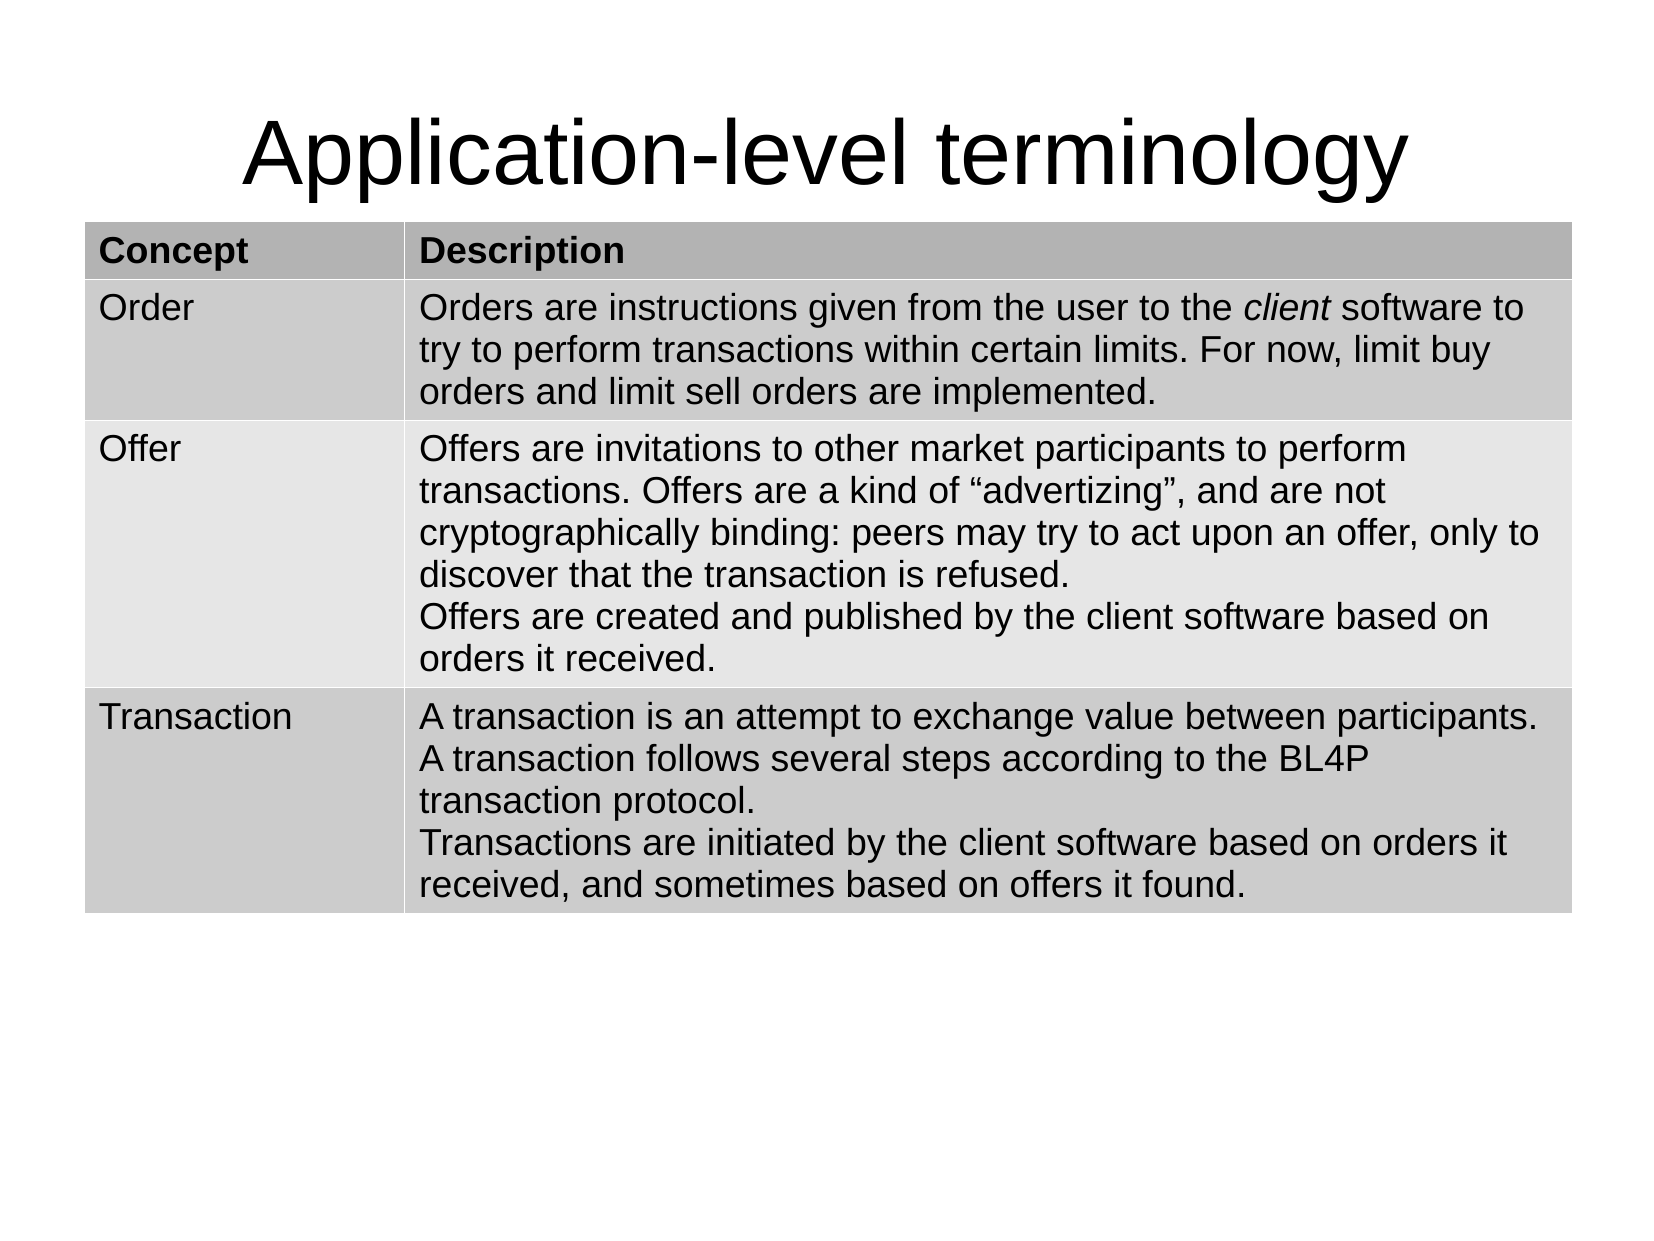

# Application-level terminology
| Concept | Description |
| --- | --- |
| Order | Orders are instructions given from the user to the client software to try to perform transactions within certain limits. For now, limit buy orders and limit sell orders are implemented. |
| Offer | Offers are invitations to other market participants to perform transactions. Offers are a kind of “advertizing”, and are not cryptographically binding: peers may try to act upon an offer, only to discover that the transaction is refused. Offers are created and published by the client software based on orders it received. |
| Transaction | A transaction is an attempt to exchange value between participants. A transaction follows several steps according to the BL4P transaction protocol. Transactions are initiated by the client software based on orders it received, and sometimes based on offers it found. |